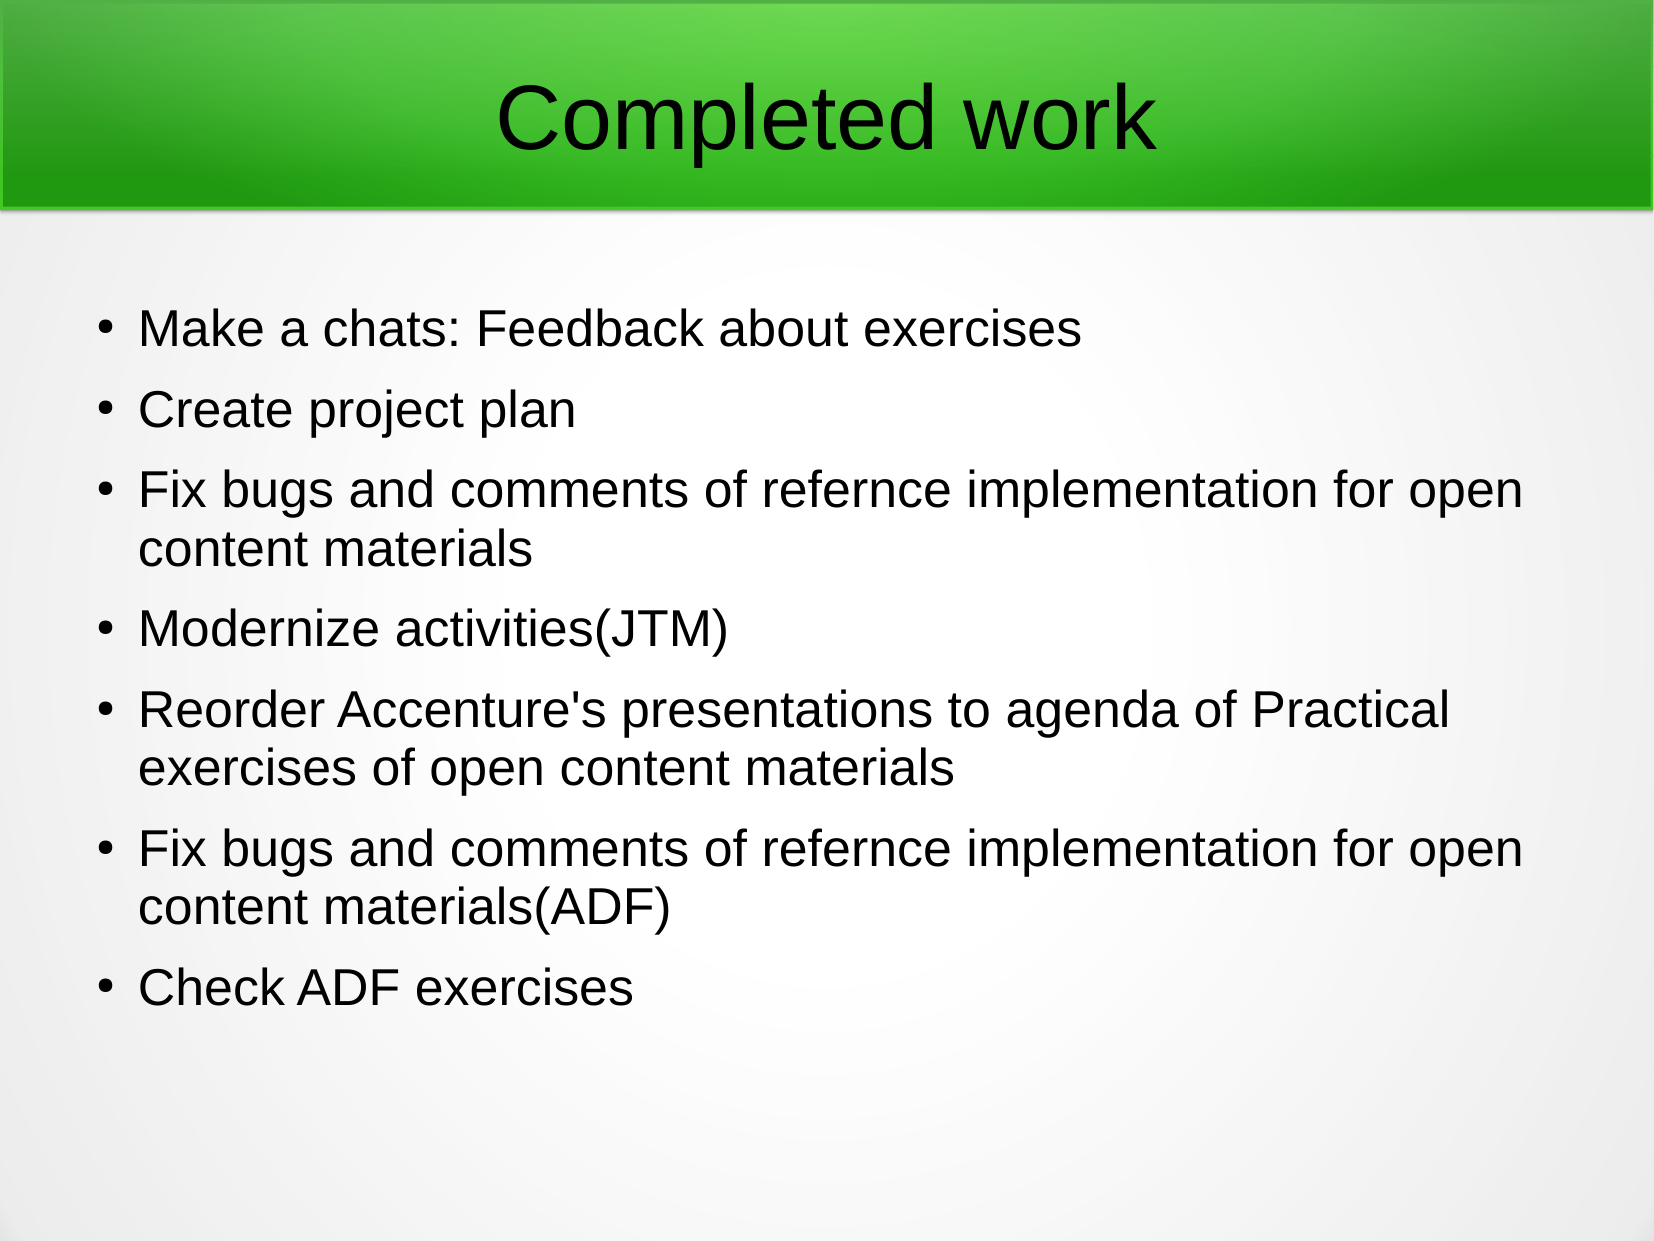

# Completed work
Make a chats: Feedback about exercises
Create project plan
Fix bugs and comments of refernce implementation for open content materials
Modernize activities(JTM)
Reorder Accenture's presentations to agenda of Practical exercises of open content materials
Fix bugs and comments of refernce implementation for open content materials(ADF)
Check ADF exercises